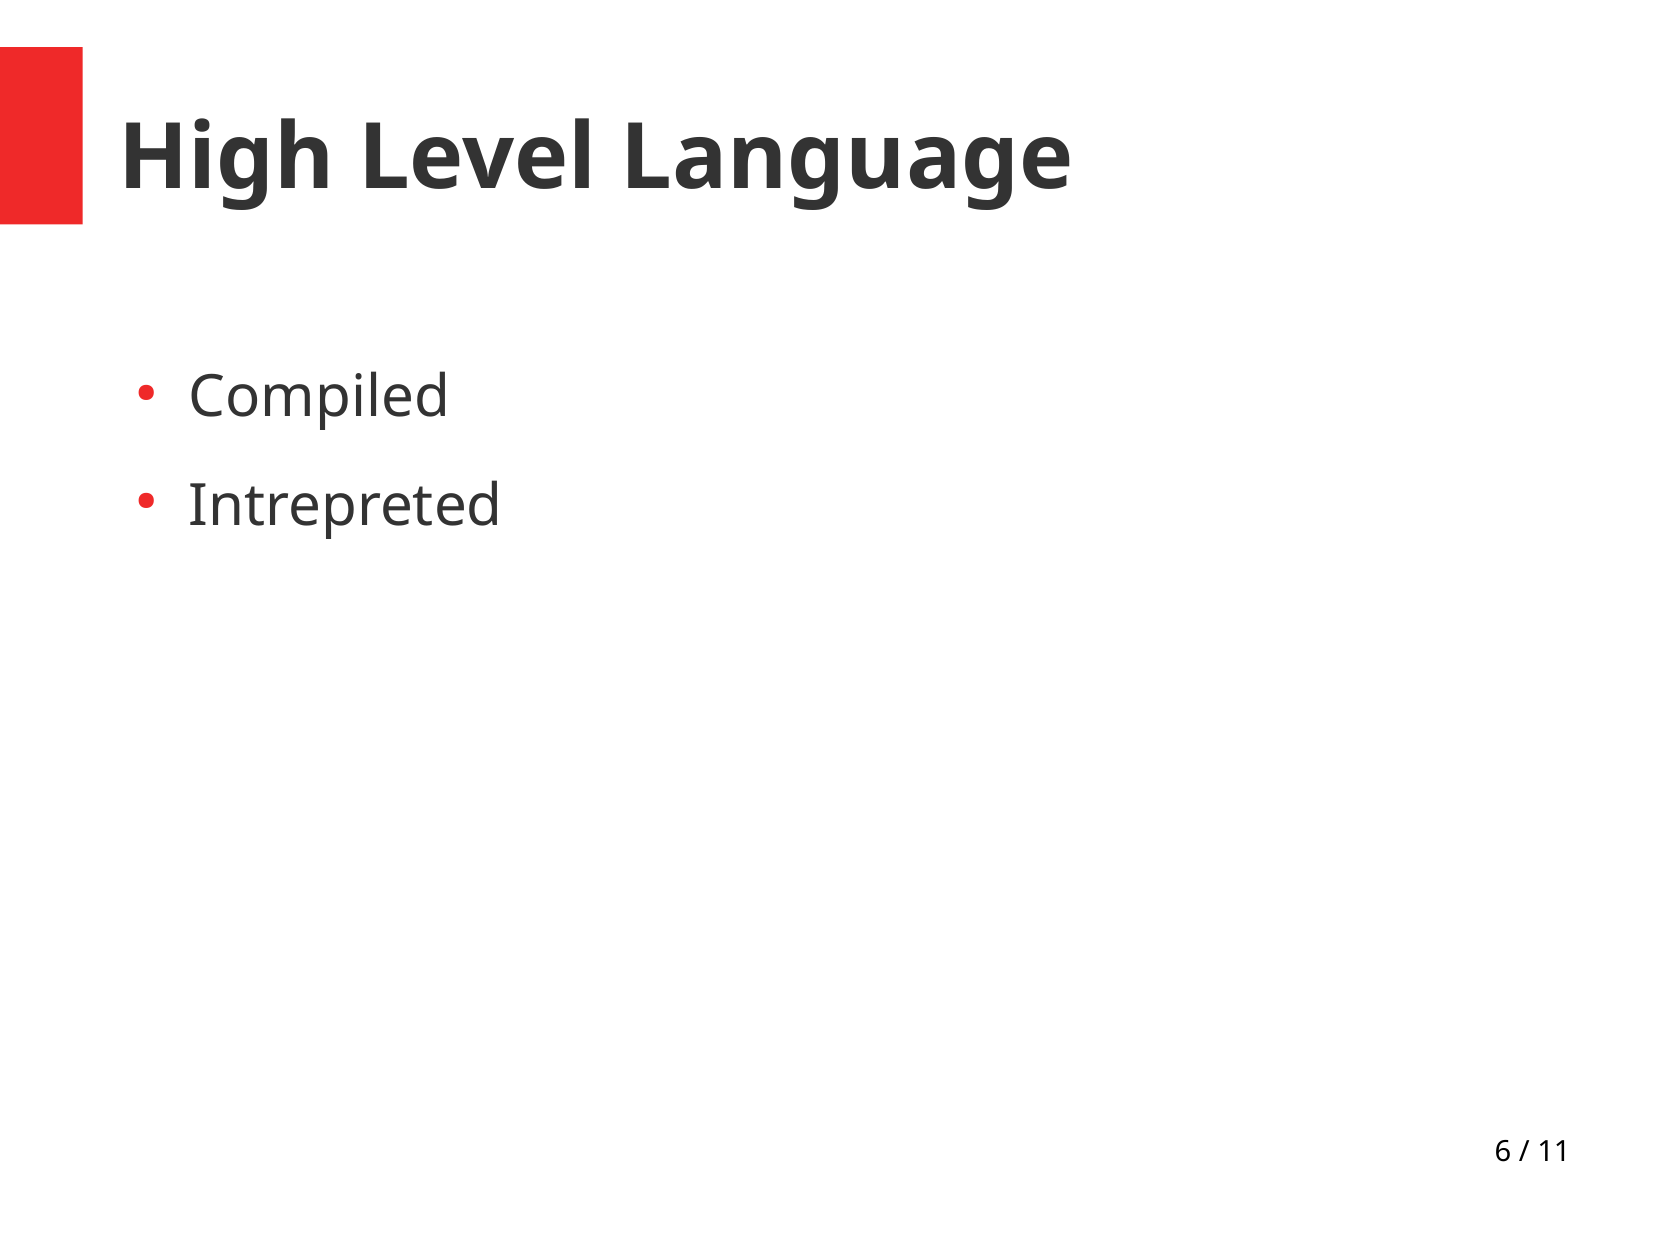

# High Level Language
Compiled
Intrepreted
6